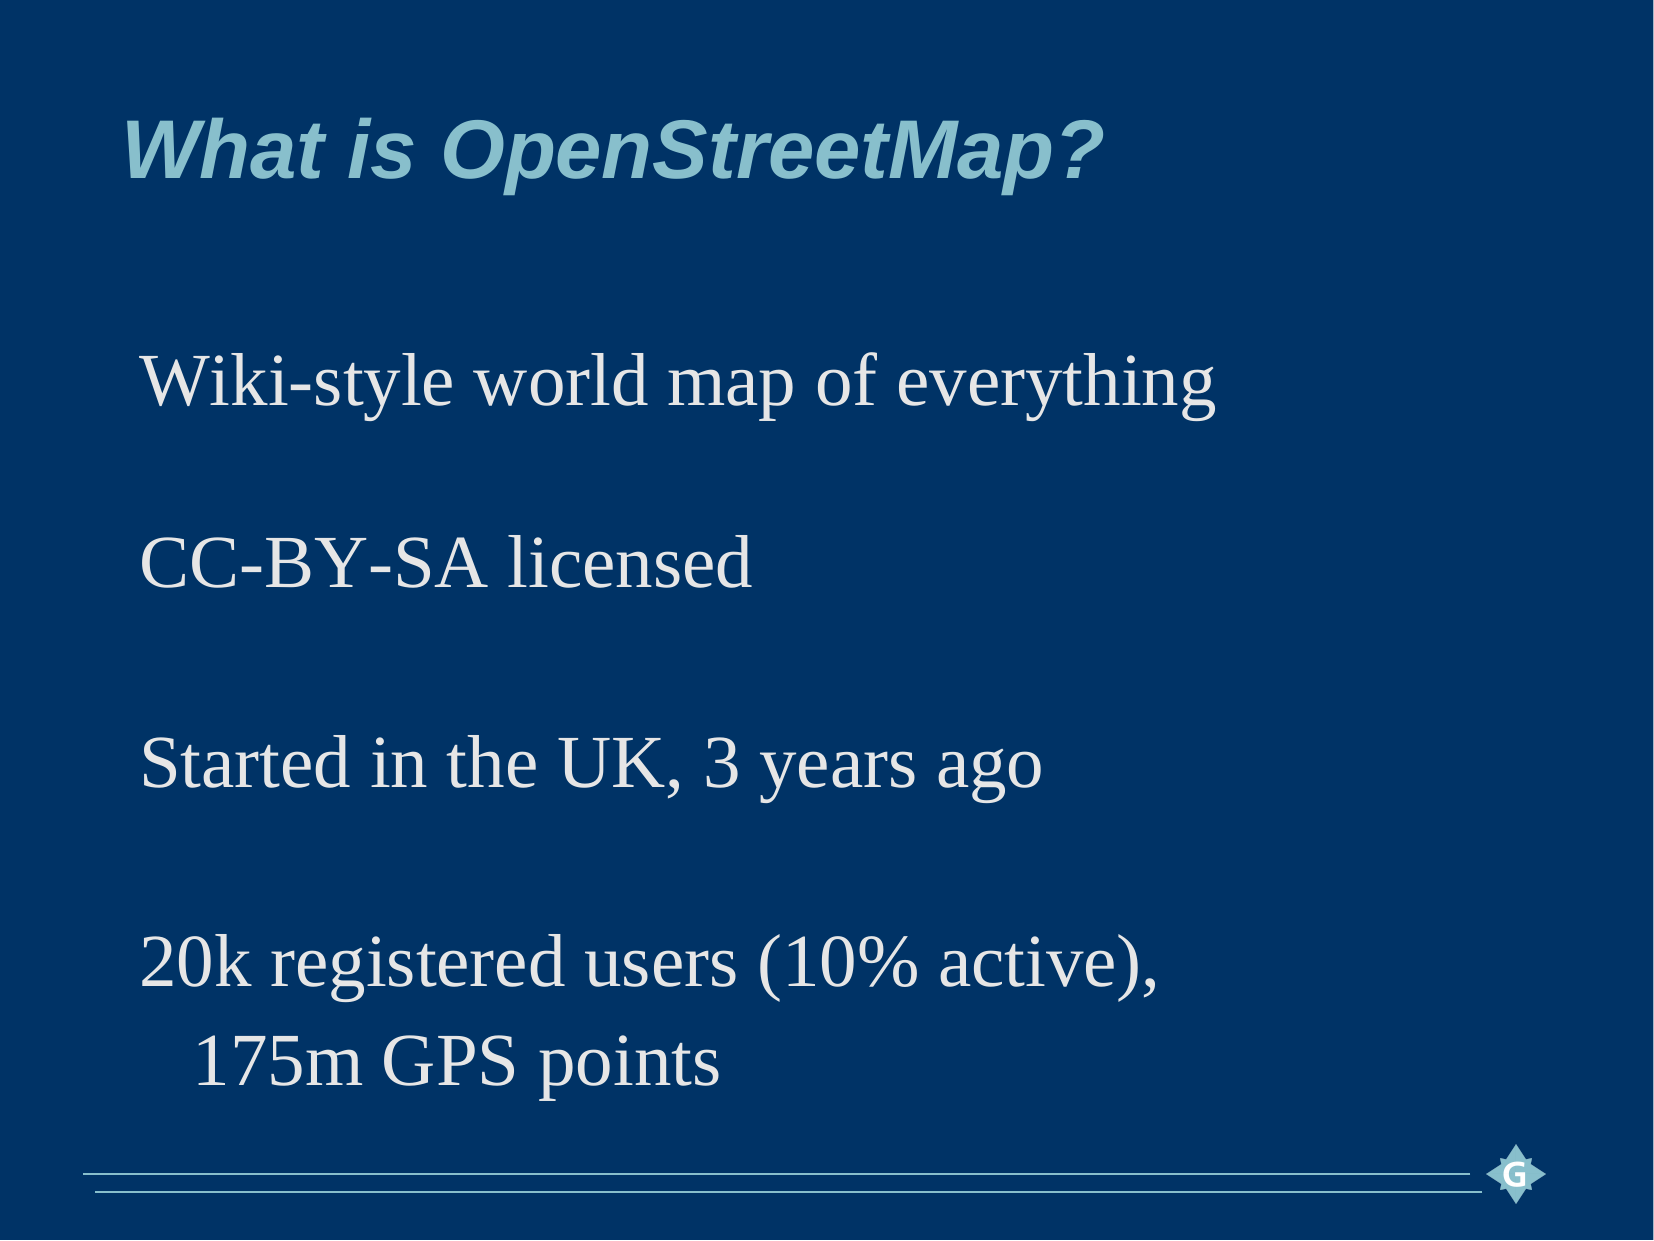

# What is OpenStreetMap?
Wiki-style world map of everything
CC-BY-SA licensed
Started in the UK, 3 years ago
20k registered users (10% active),
175m GPS points